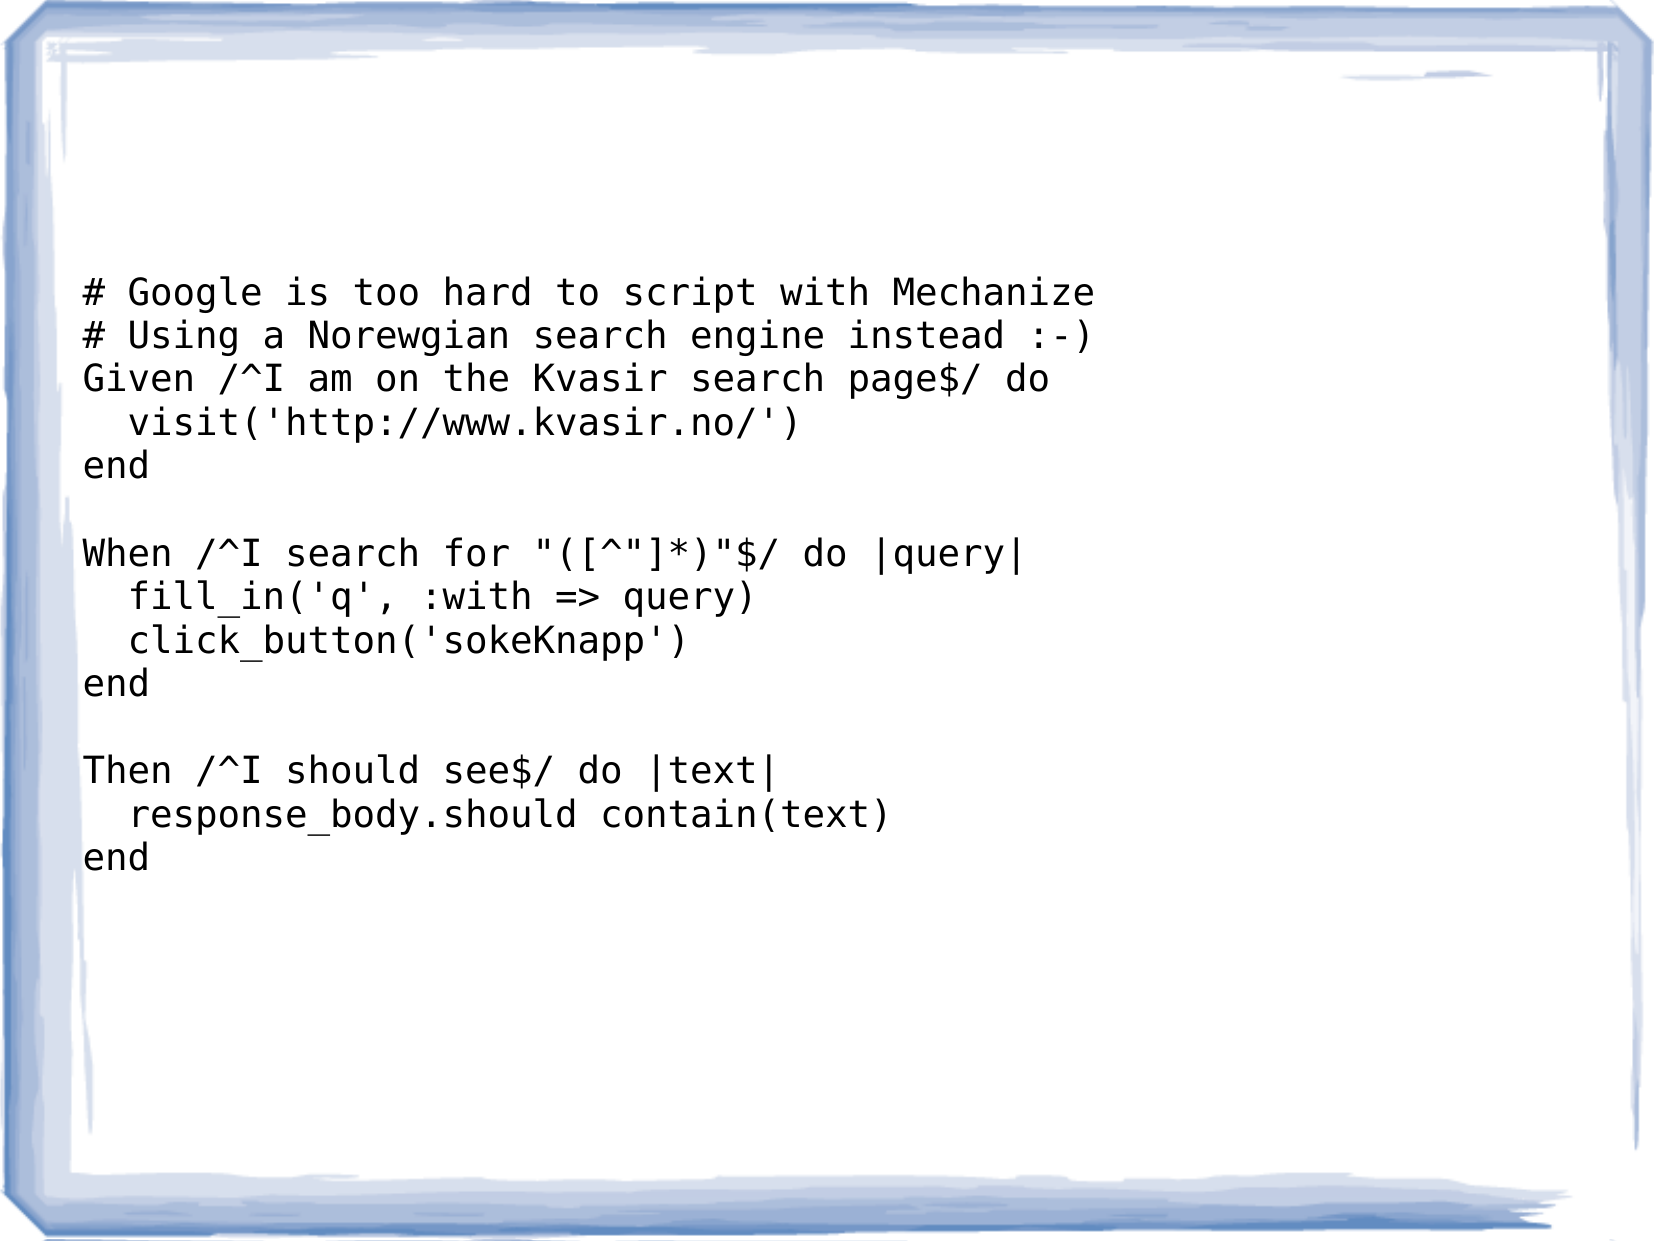

# # Google is too hard to script with Mechanize
# Using a Norewgian search engine instead :-)
Given /^I am on the Kvasir search page$/ do
 visit('http://www.kvasir.no/')
end
When /^I search for "([^"]*)"$/ do |query|
 fill_in('q', :with => query)
 click_button('sokeKnapp')
end
Then /^I should see$/ do |text|
 response_body.should contain(text)
end